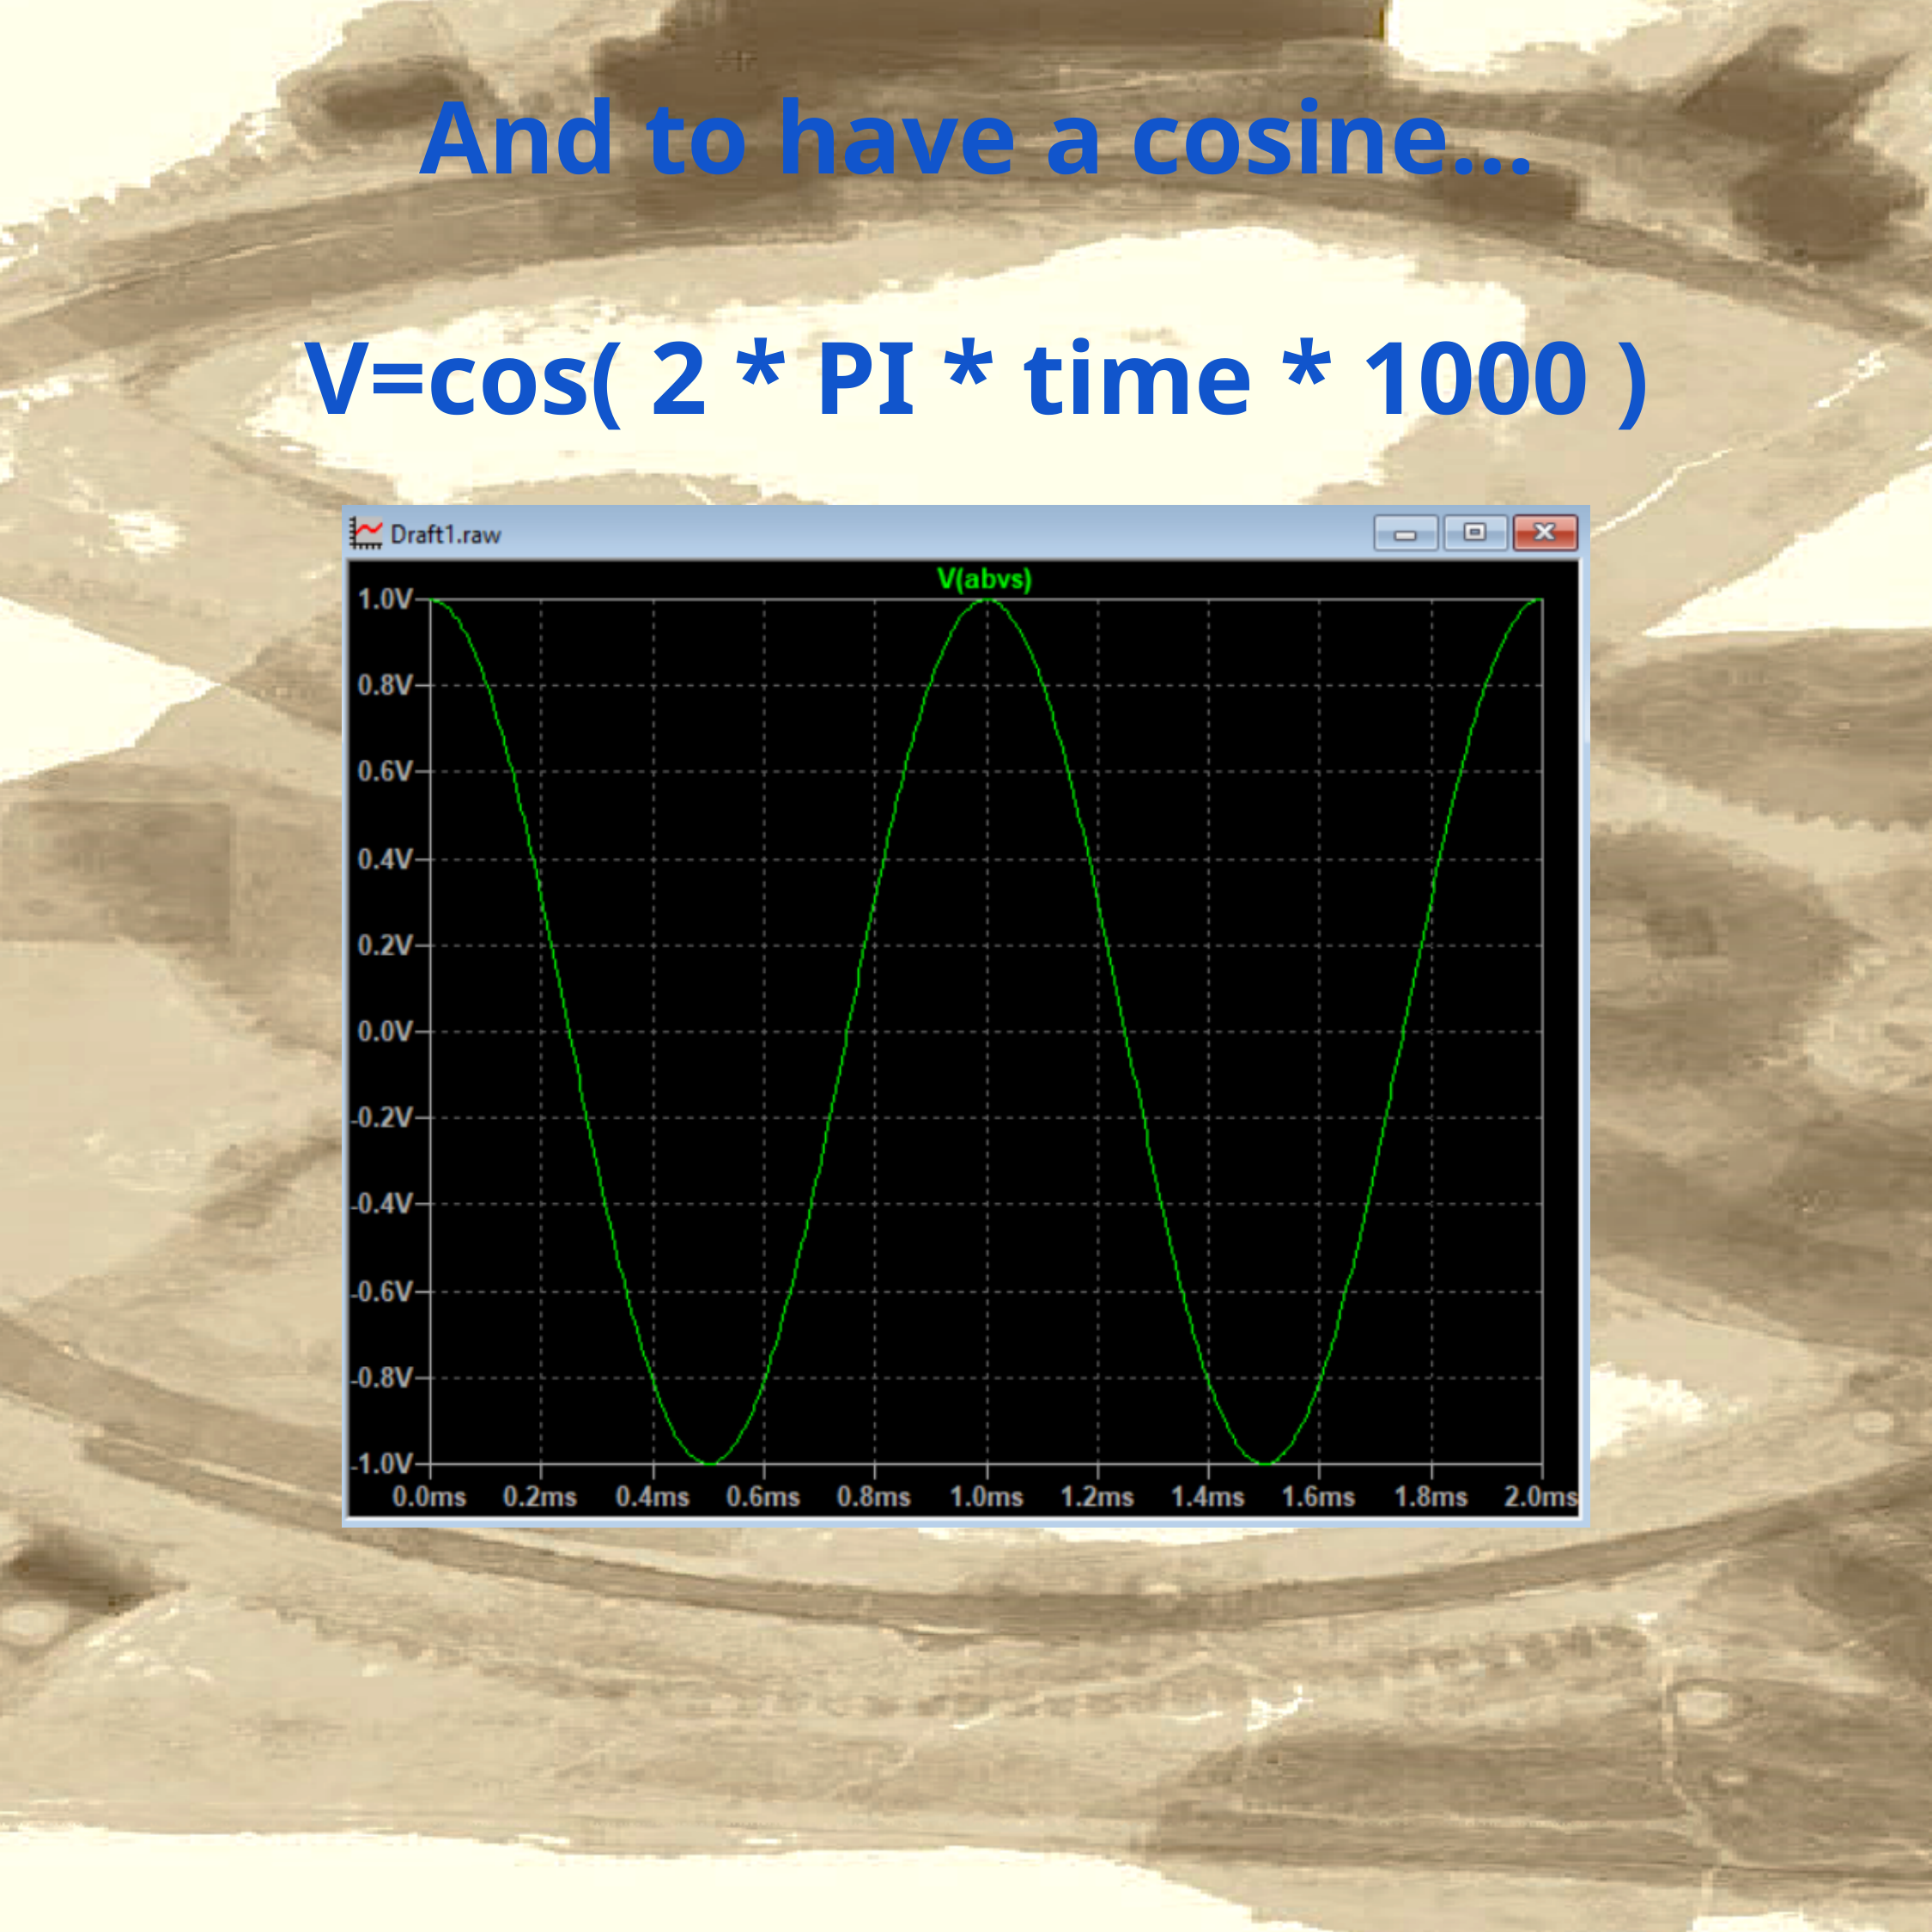

And to have a cosine…
V=cos( 2 * PI * time * 1000 )